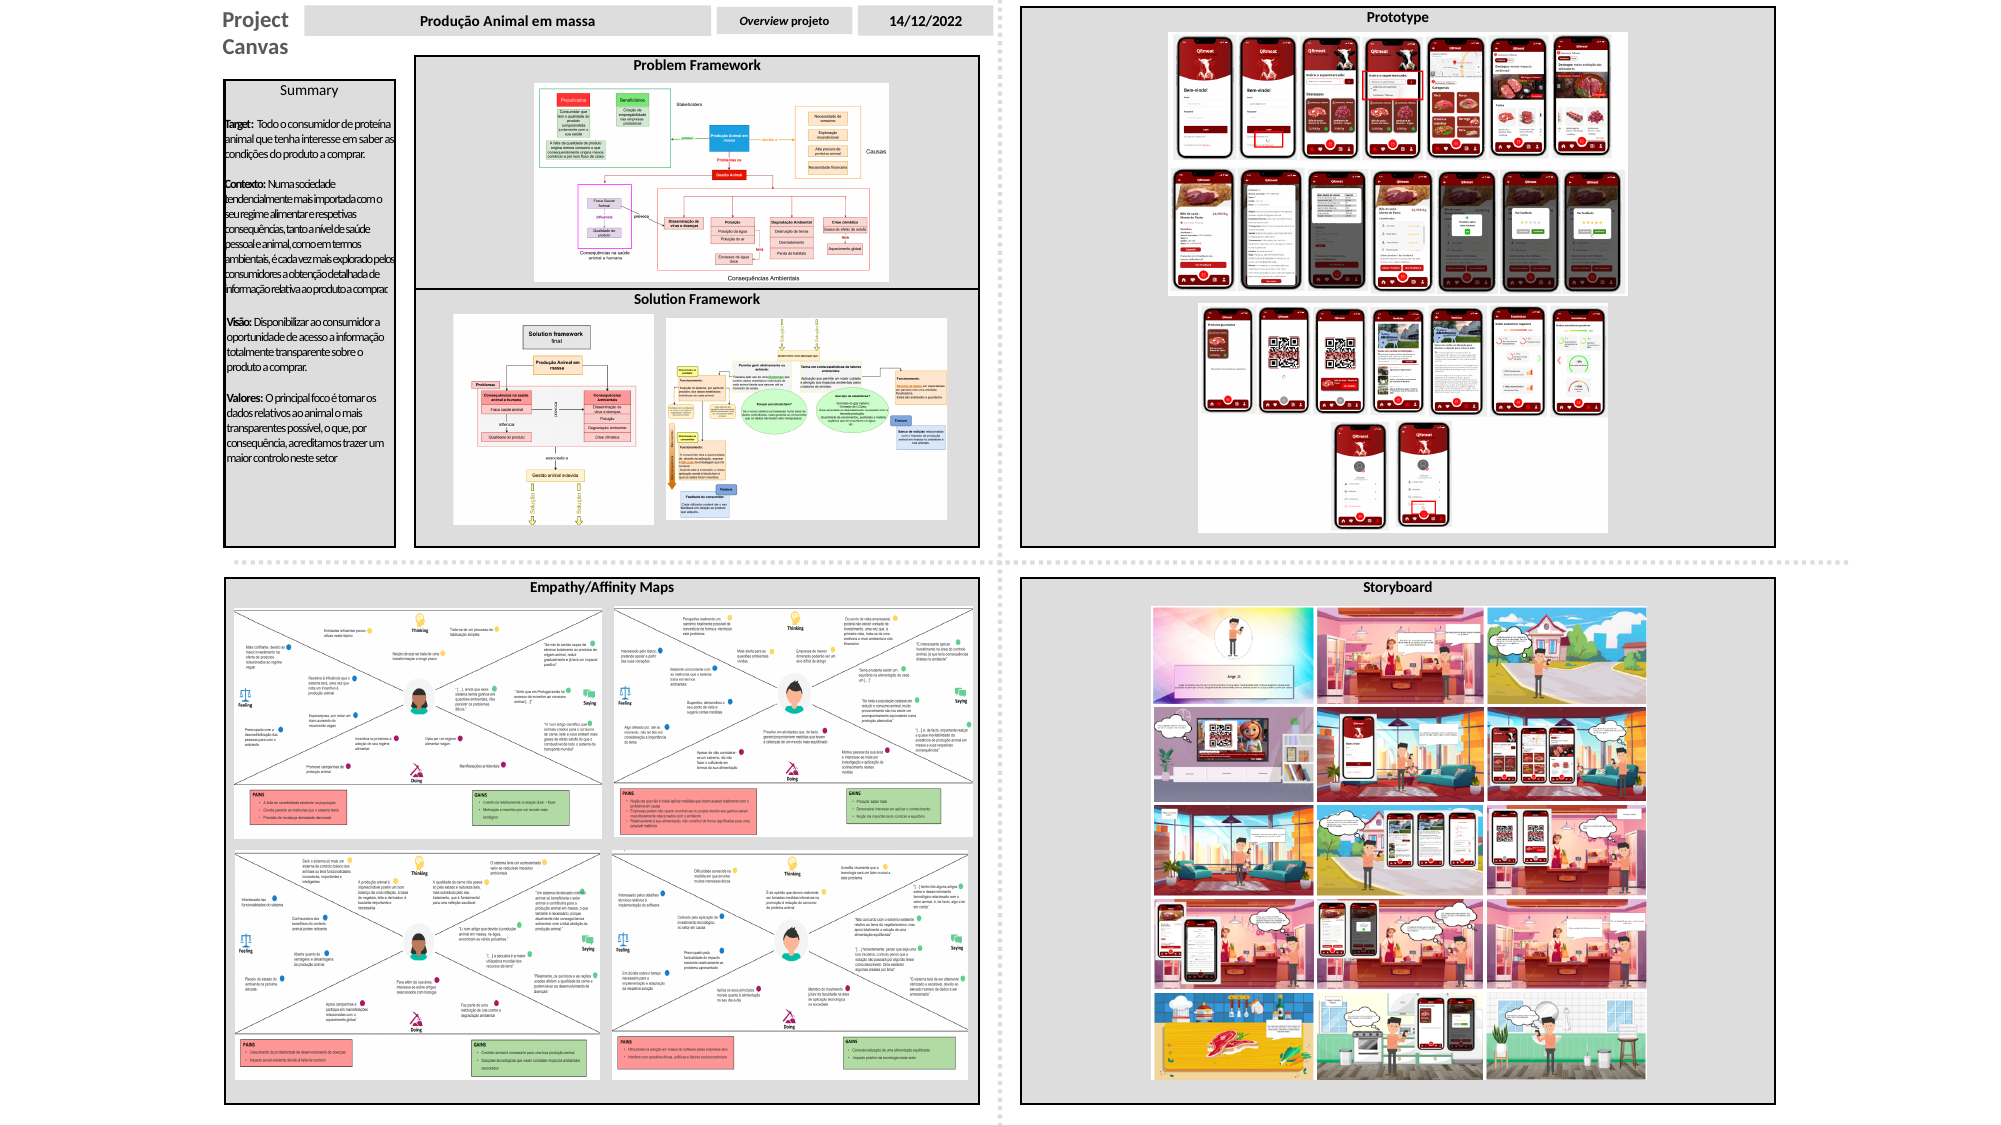

Project Canvas
Produção Animal em massa
14/12/2022
Overview projeto
Prototype
Problem Framework
Summary
Target: Todo o consumidor de proteína animal que tenha interesse em saber as condições do produto a comprar.
Contexto: Numa sociedade tendencialmente mais importada com o seu regime alimentar e respetivas consequências, tanto a nível de saúde pessoal e animal, como em termos ambientais, é cada vez mais explorado pelos consumidores a obtenção detalhada de informação relativa ao produto a comprar.
Visão: Disponibilizar ao consumidor a oportunidade de acesso a informação totalmente transparente sobre o produto a comprar.
Valores: O principal foco é tornar os dados relativos ao animal o mais transparentes possível, o que, por consequência, acreditamos trazer um maior controlo neste setor
Solution Framework
Empathy/Affinity Maps
Storyboard